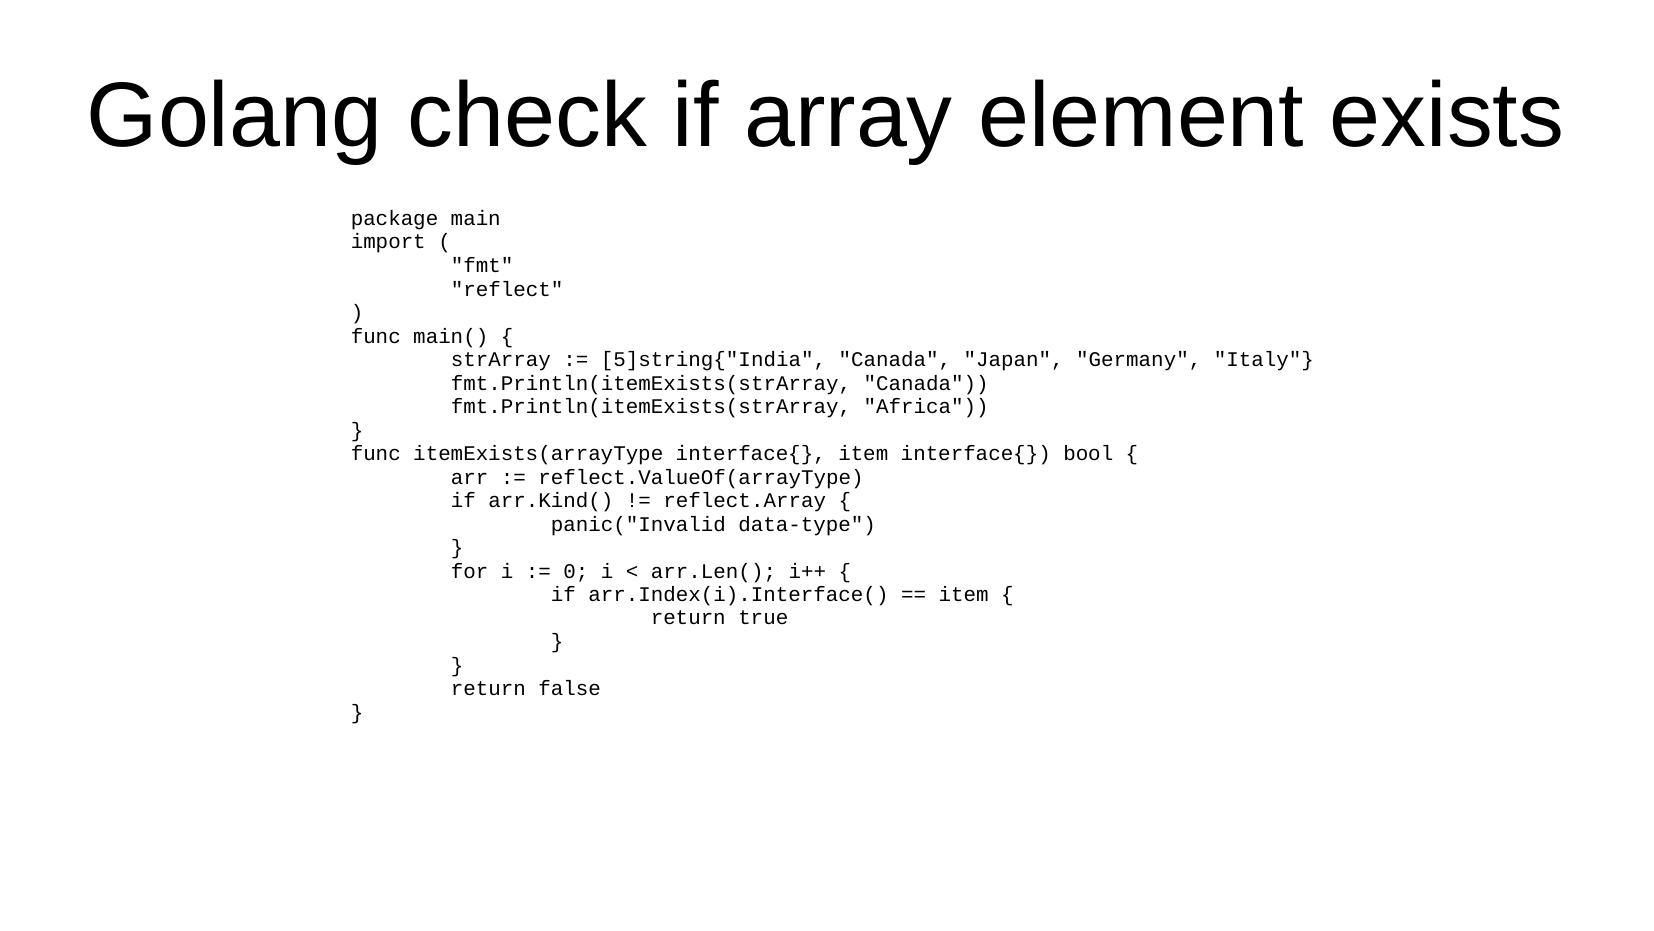

# Golang check if array element exists
package main
import (
 "fmt"
 "reflect"
)
func main() {
 strArray := [5]string{"India", "Canada", "Japan", "Germany", "Italy"}
 fmt.Println(itemExists(strArray, "Canada"))
 fmt.Println(itemExists(strArray, "Africa"))
}
func itemExists(arrayType interface{}, item interface{}) bool {
 arr := reflect.ValueOf(arrayType)
 if arr.Kind() != reflect.Array {
 panic("Invalid data-type")
 }
 for i := 0; i < arr.Len(); i++ {
 if arr.Index(i).Interface() == item {
 return true
 }
 }
 return false
}